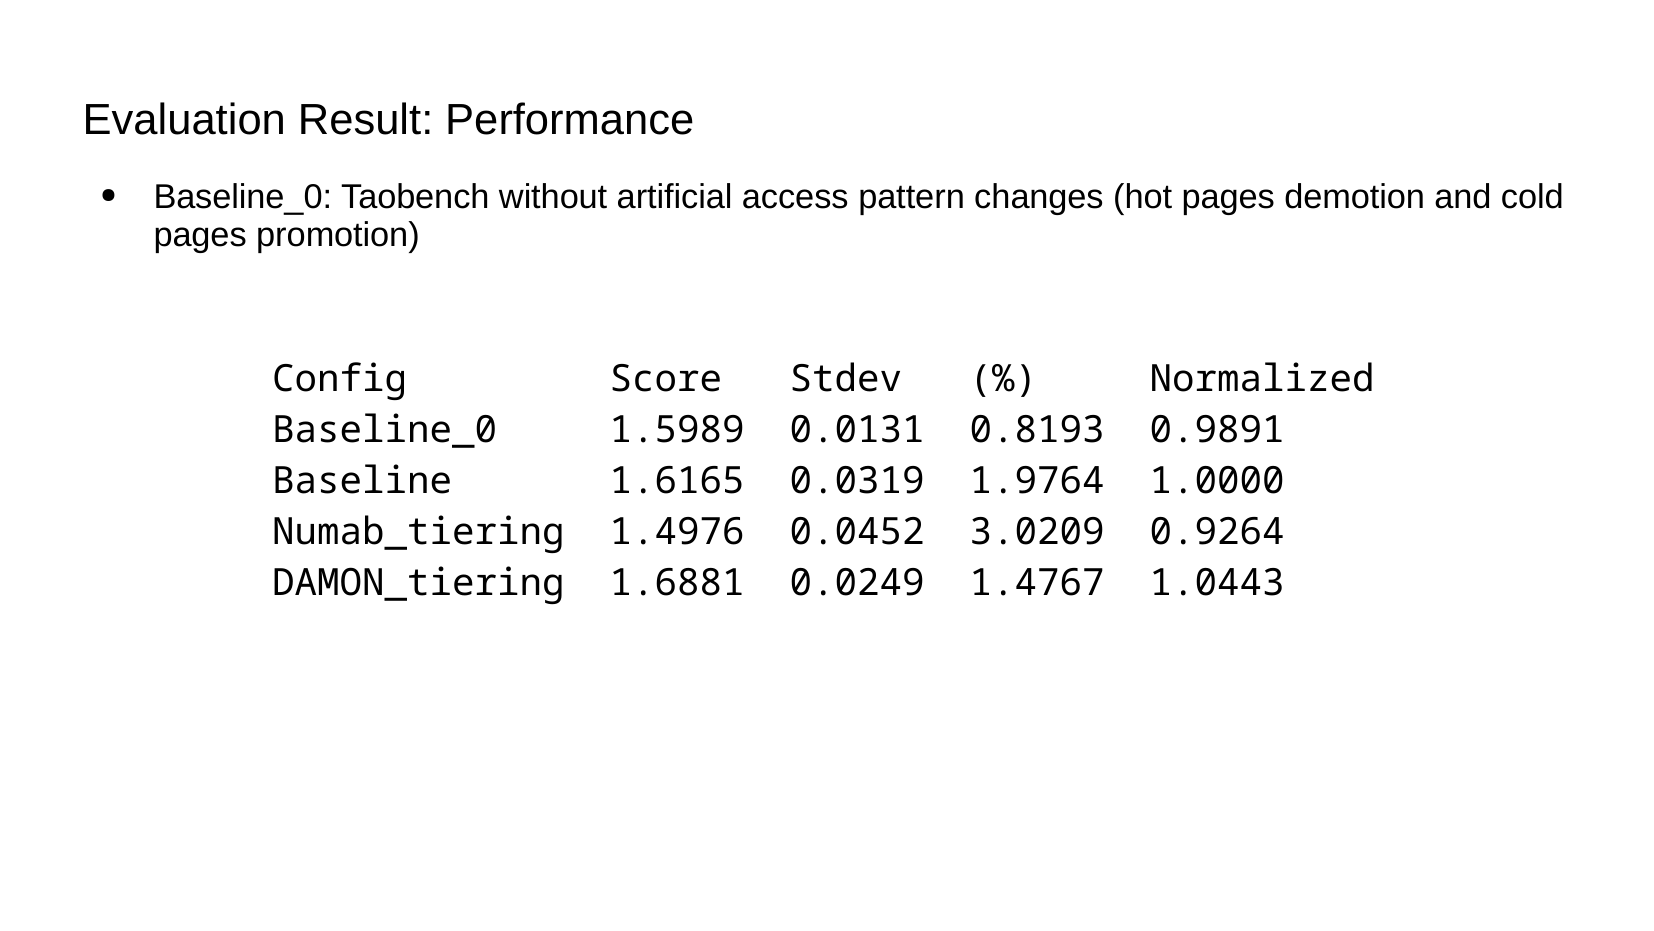

# Evaluation Result: Performance
Baseline_0: Taobench without artificial access pattern changes (hot pages demotion and cold pages promotion)
Config Score Stdev (%) Normalized
Baseline_0 1.5989 0.0131 0.8193 0.9891
Baseline 1.6165 0.0319 1.9764 1.0000
Numab_tiering 1.4976 0.0452 3.0209 0.9264
DAMON_tiering 1.6881 0.0249 1.4767 1.0443